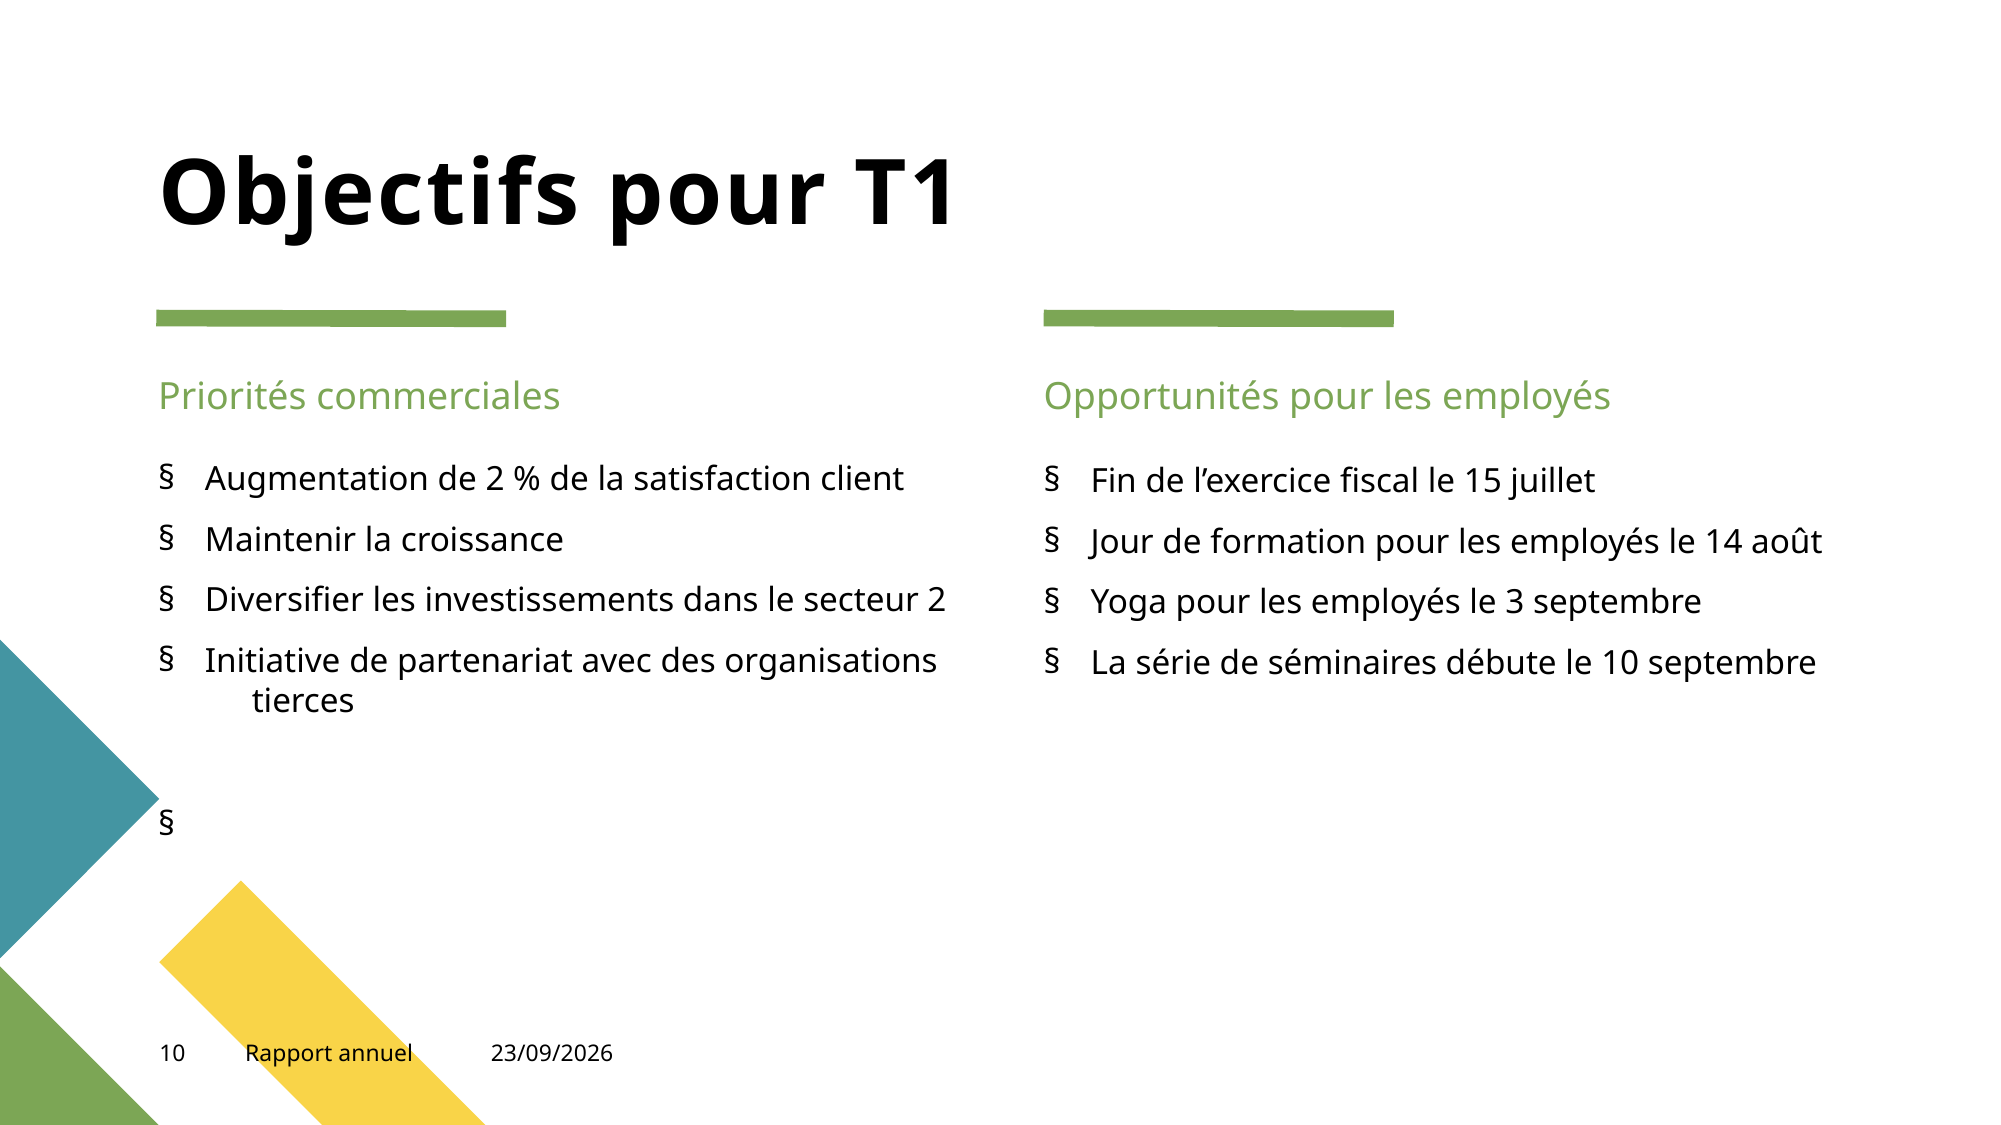

# Objectifs pour T1
Priorités commerciales
Opportunités pour les employés
Augmentation de 2 % de la satisfaction client
Maintenir la croissance
Diversifier les investissements dans le secteur 2
Initiative de partenariat avec des organisations tierces
Fin de l’exercice fiscal le 15 juillet
Jour de formation pour les employés le 14 août
Yoga pour les employés le 3 septembre
La série de séminaires débute le 10 septembre
Rapport annuel